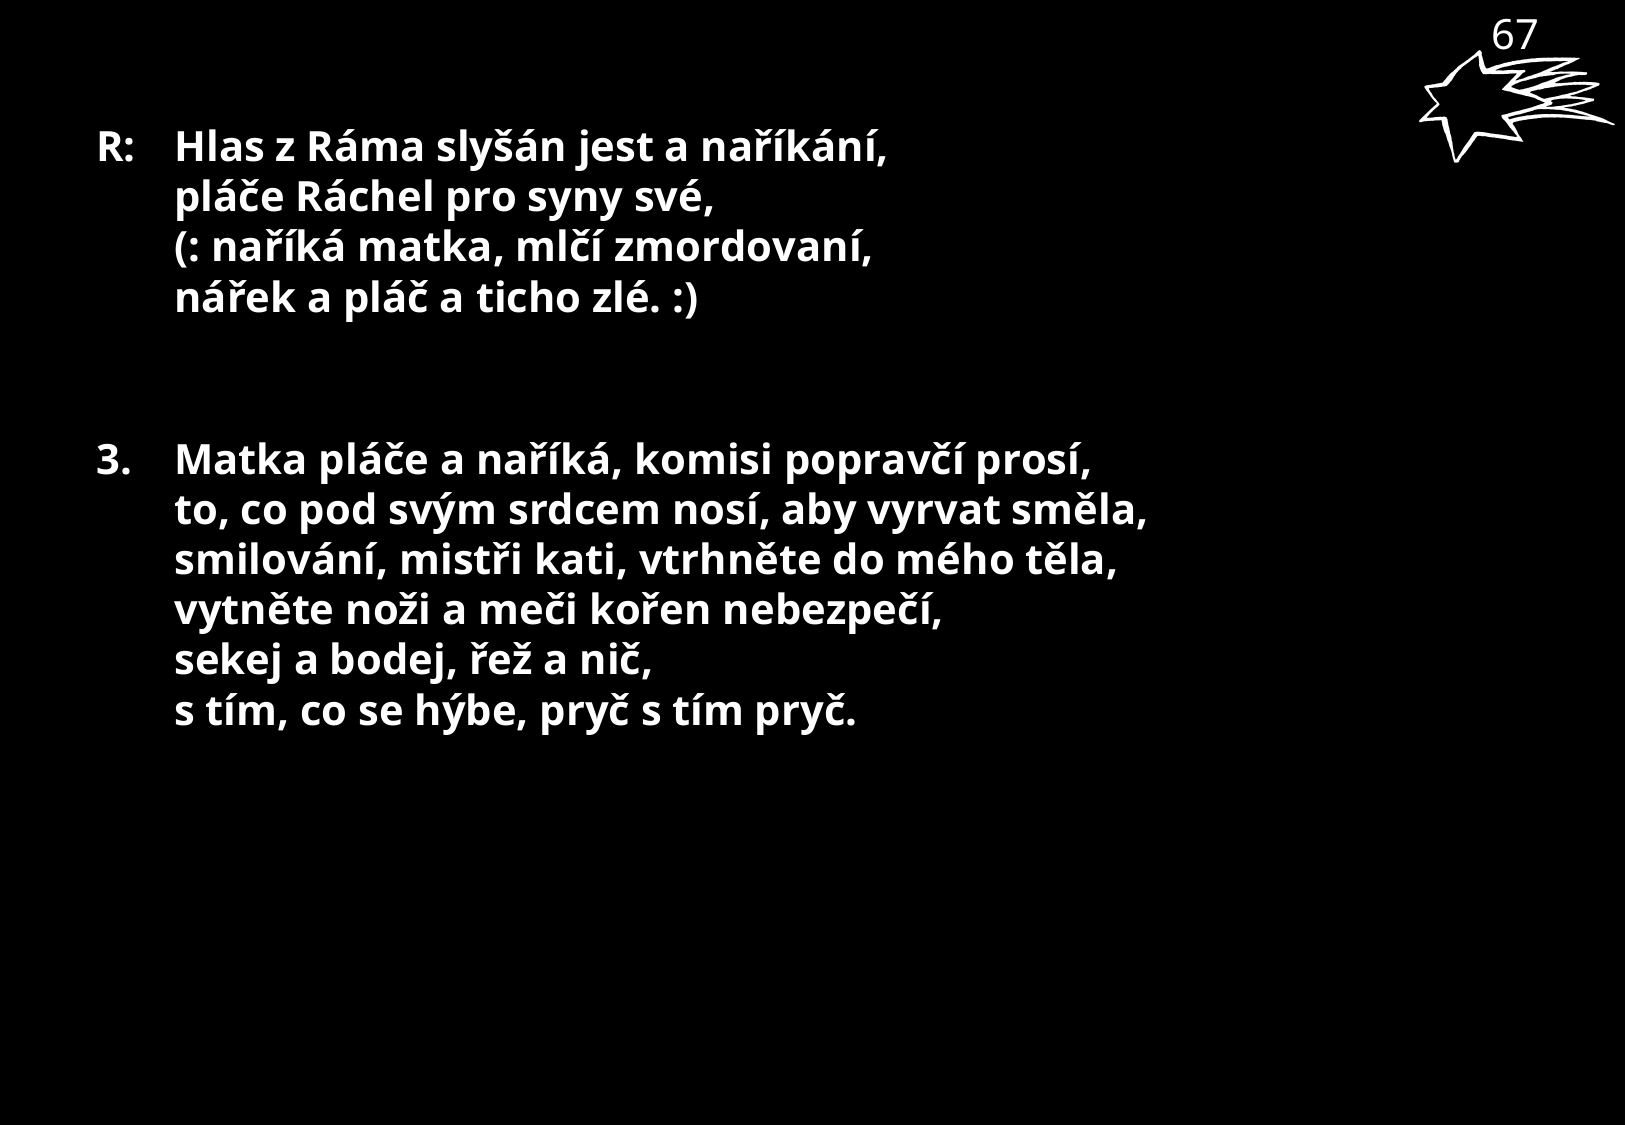

67
# R: 	Hlas z Ráma slyšán jest a naříkání, pláče Ráchel pro syny své, (: naříká matka, mlčí zmordovaní, nářek a pláč a ticho zlé. :)
3. 	Matka pláče a naříká, komisi popravčí prosí,
to, co pod svým srdcem nosí, aby vyrvat směla,
smilování, mistři kati, vtrhněte do mého těla,
vytněte noži a meči kořen nebezpečí,
sekej a bodej, řež a nič,
s tím, co se hýbe, pryč s tím pryč.